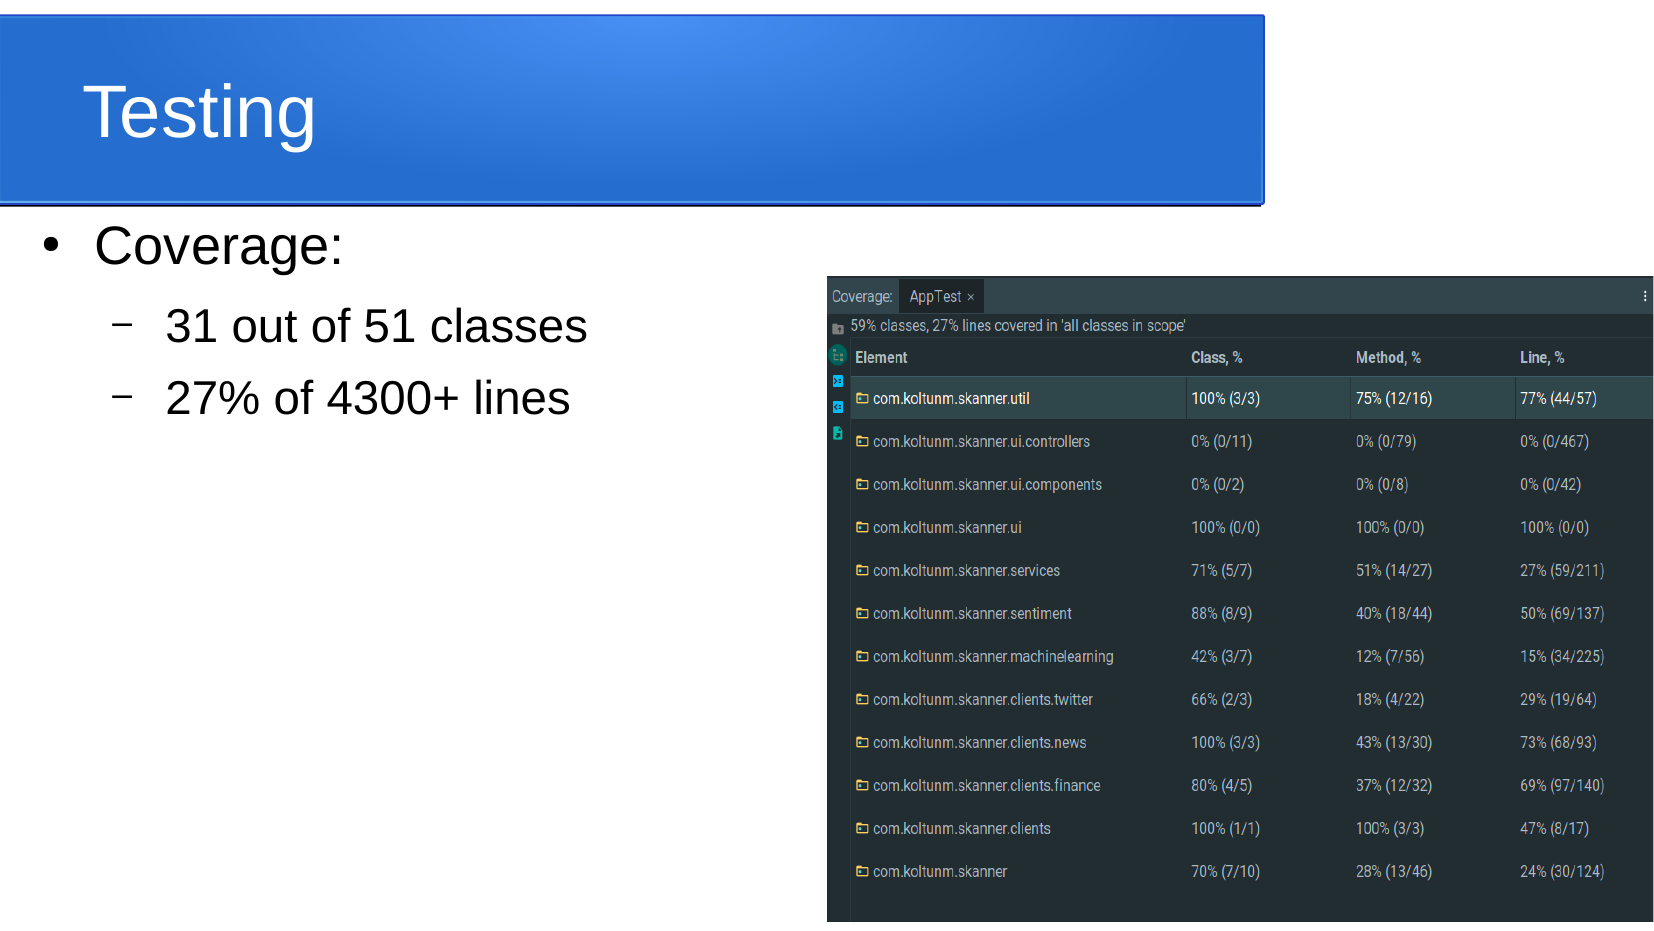

# Testing
Coverage:
31 out of 51 classes
27% of 4300+ lines